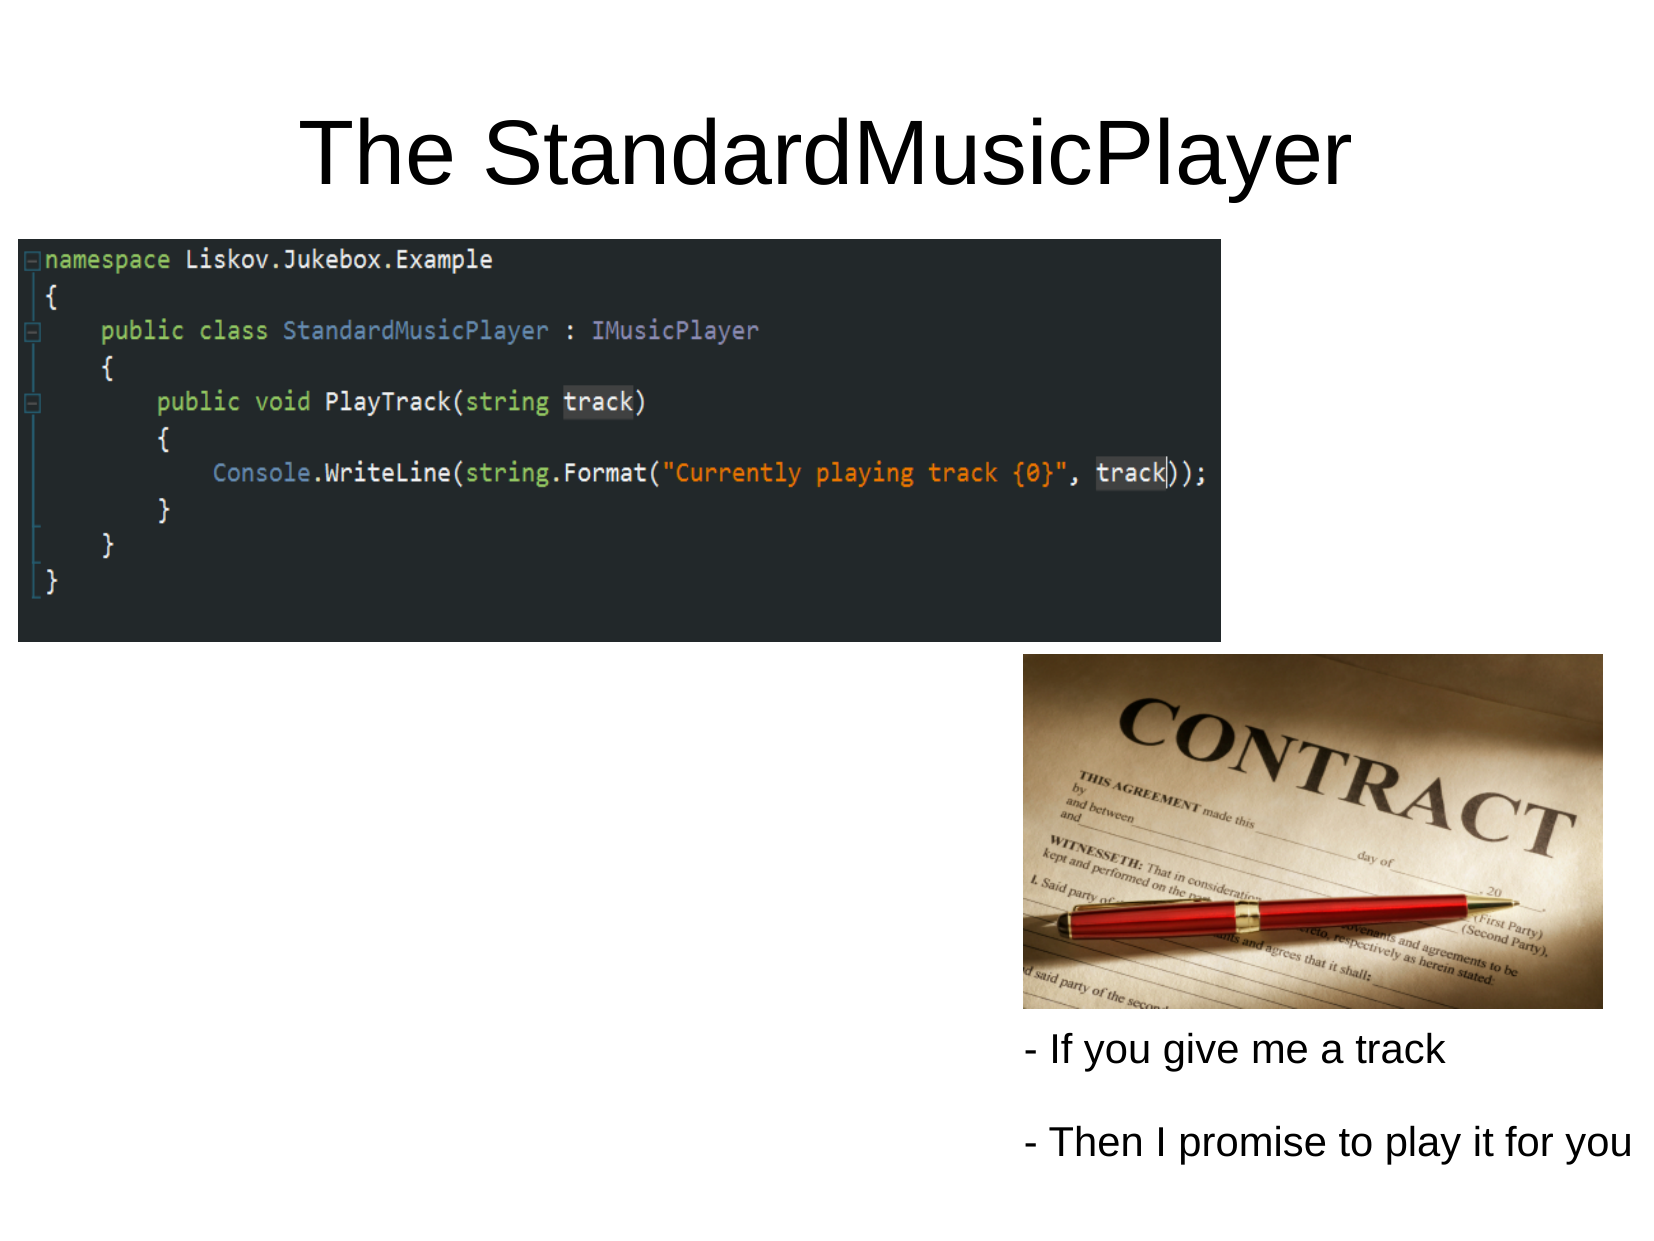

# The StandardMusicPlayer
- If you give me a track
- Then I promise to play it for you